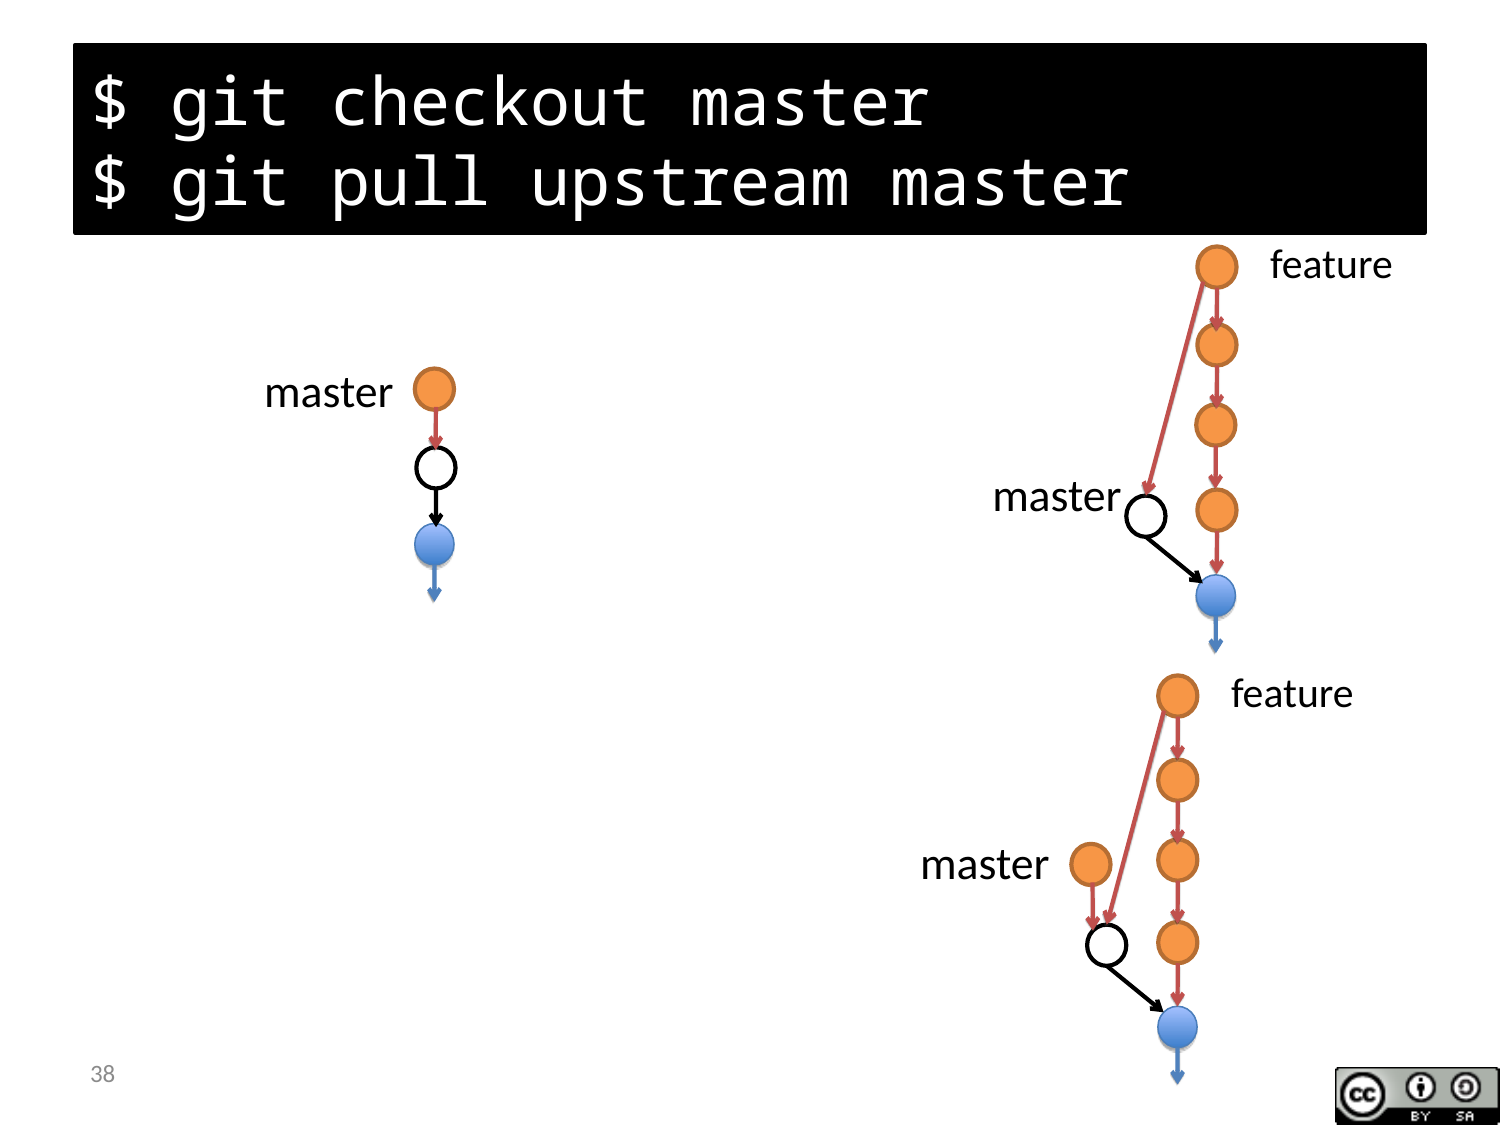

# $ git checkout master $ git pull upstream master
feature
master
master
feature
master